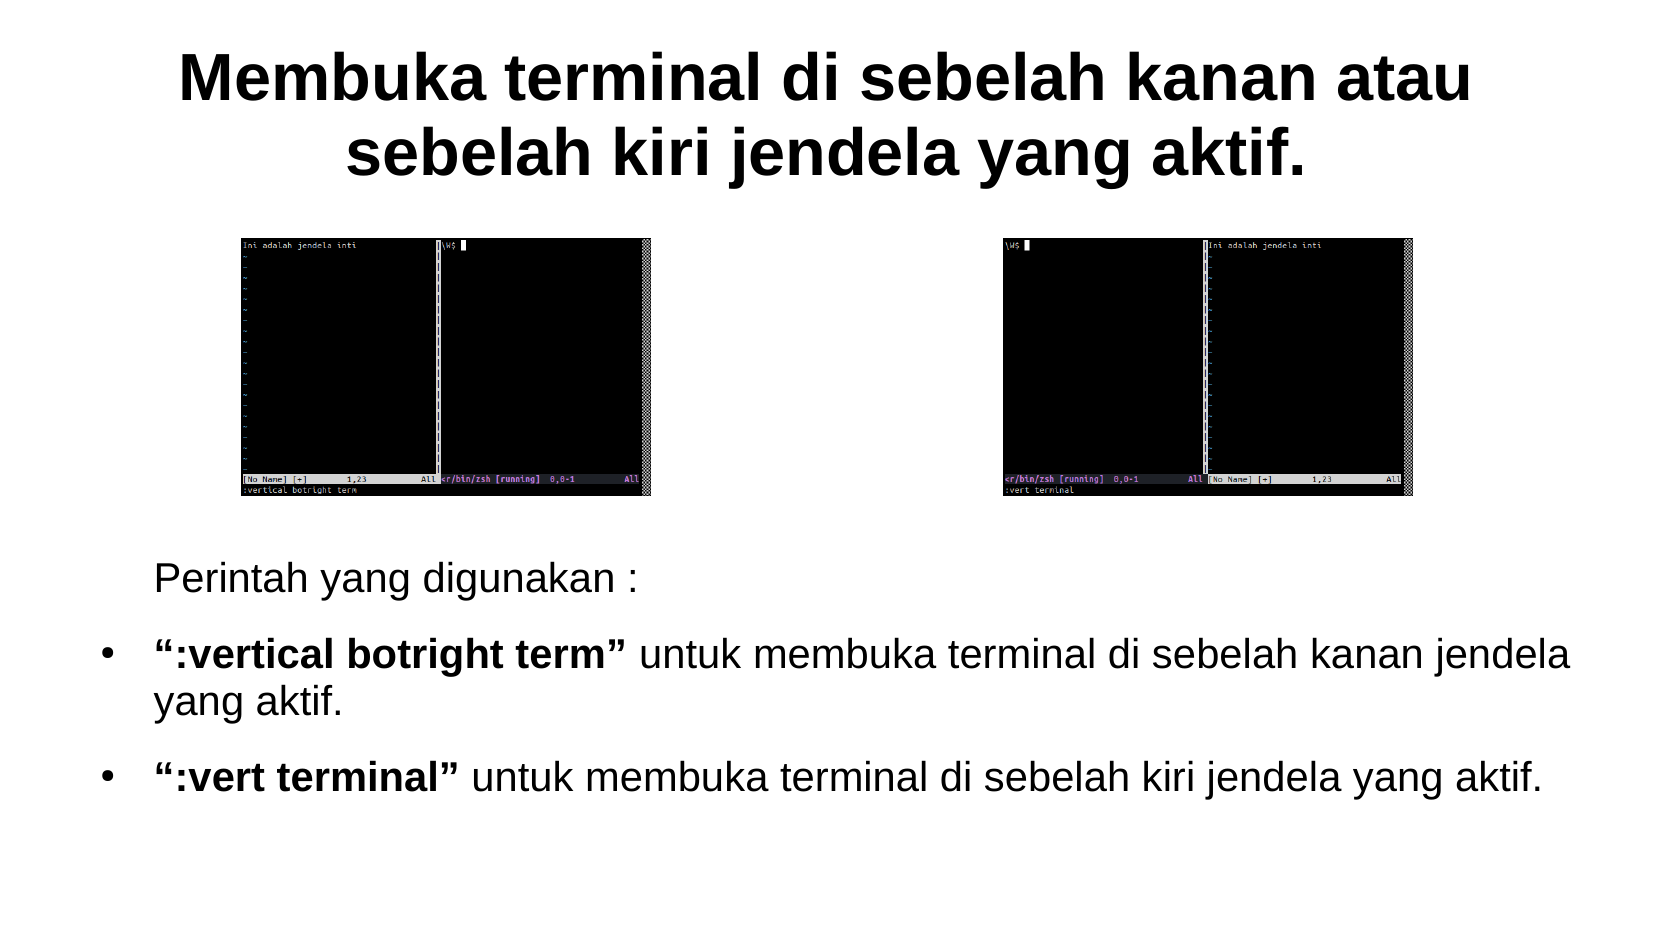

# Membuka terminal di sebelah kanan atau sebelah kiri jendela yang aktif.
Perintah yang digunakan :
“:vertical botright term” untuk membuka terminal di sebelah kanan jendela yang aktif.
“:vert terminal” untuk membuka terminal di sebelah kiri jendela yang aktif.